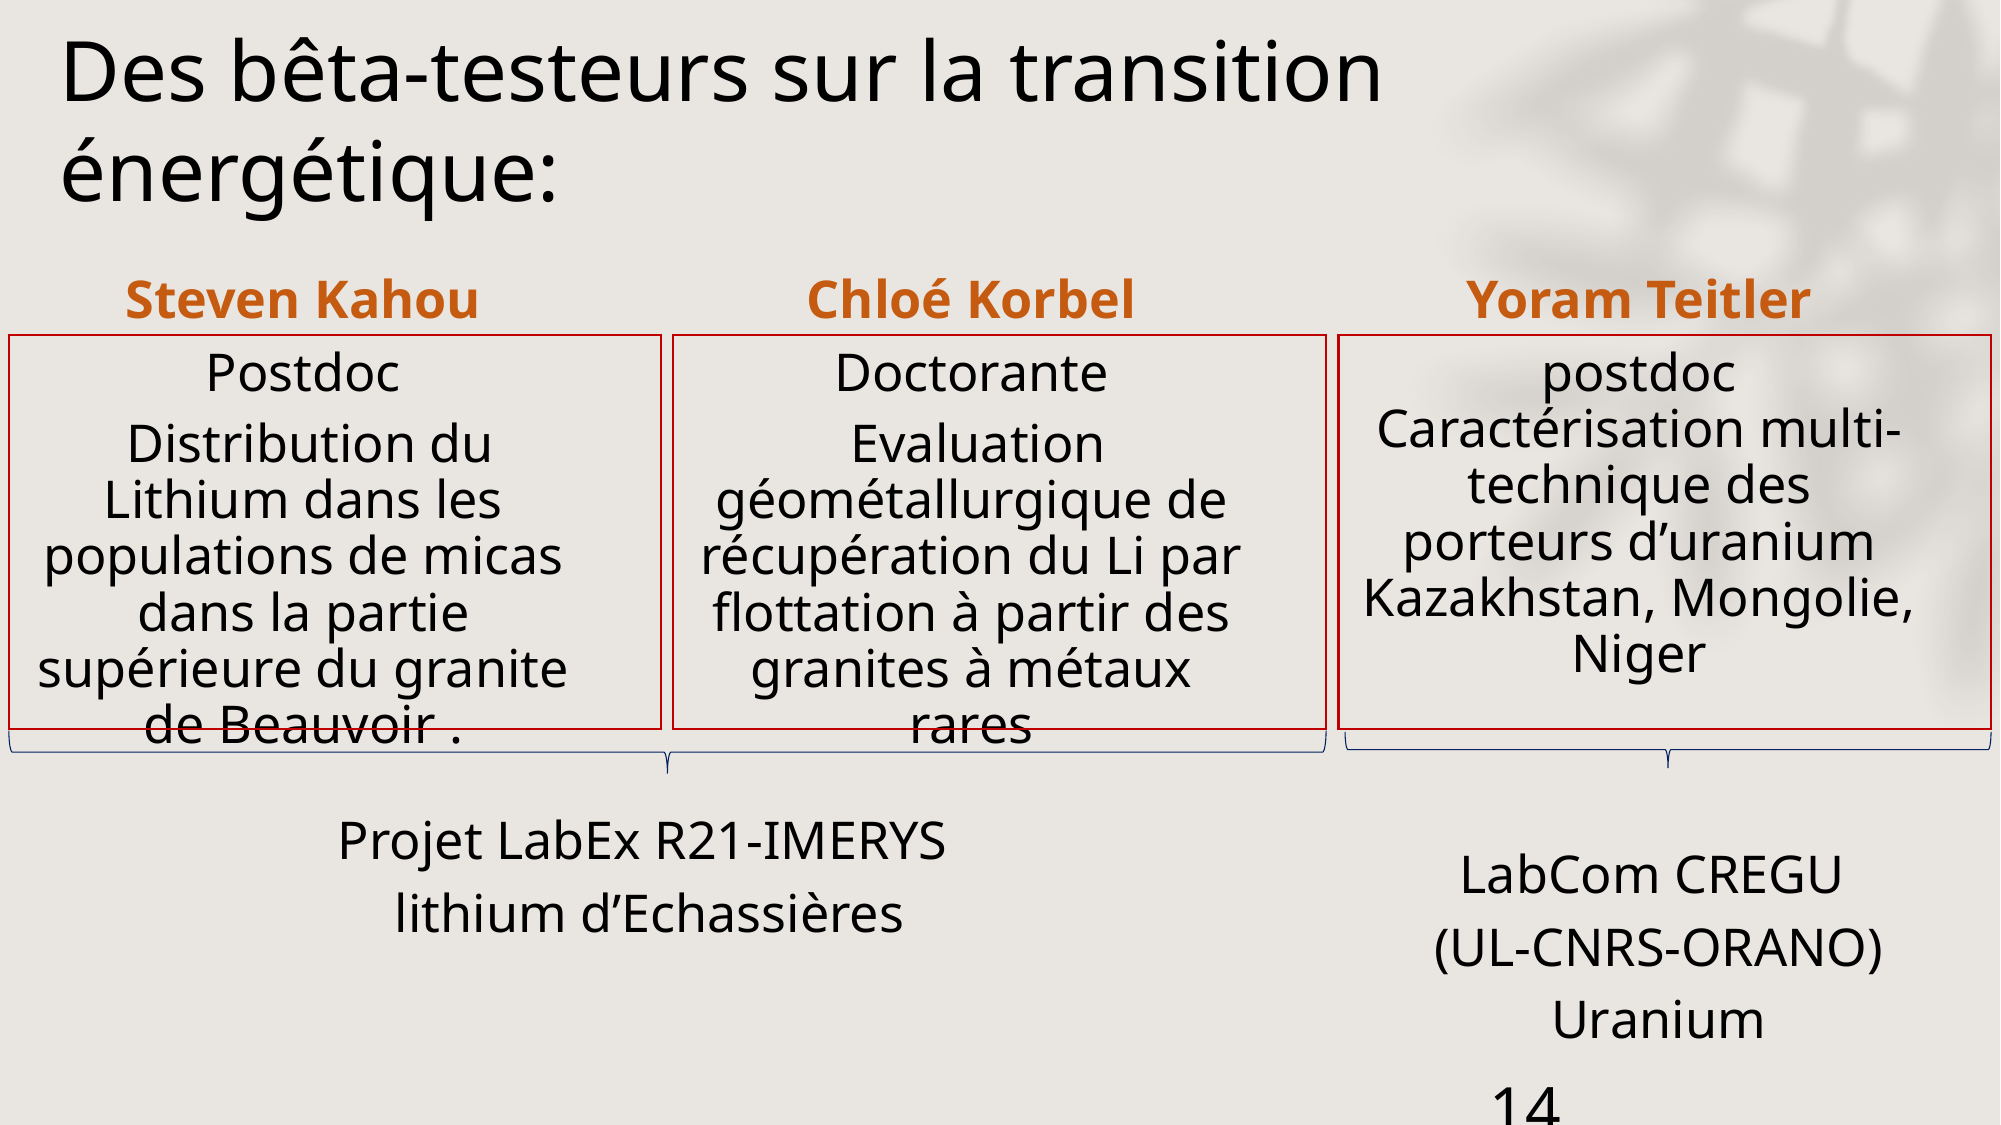

# Des bêta-testeurs sur la transition énergétique:
Steven Kahou
Postdoc
 Distribution du Lithium dans les populations de micas dans la partie supérieure du granite de Beauvoir .
Chloé Korbel
Doctorante
 Evaluation géométallurgique de récupération du Li par flottation à partir des granites à métaux rares
Yoram Teitler
postdoc Caractérisation multi-technique des porteurs d’uranium Kazakhstan, Mongolie, Niger
Projet LabEx R21-IMERYS
lithium d’Echassières
LabCom CREGU
(UL-CNRS-ORANO)
Uranium